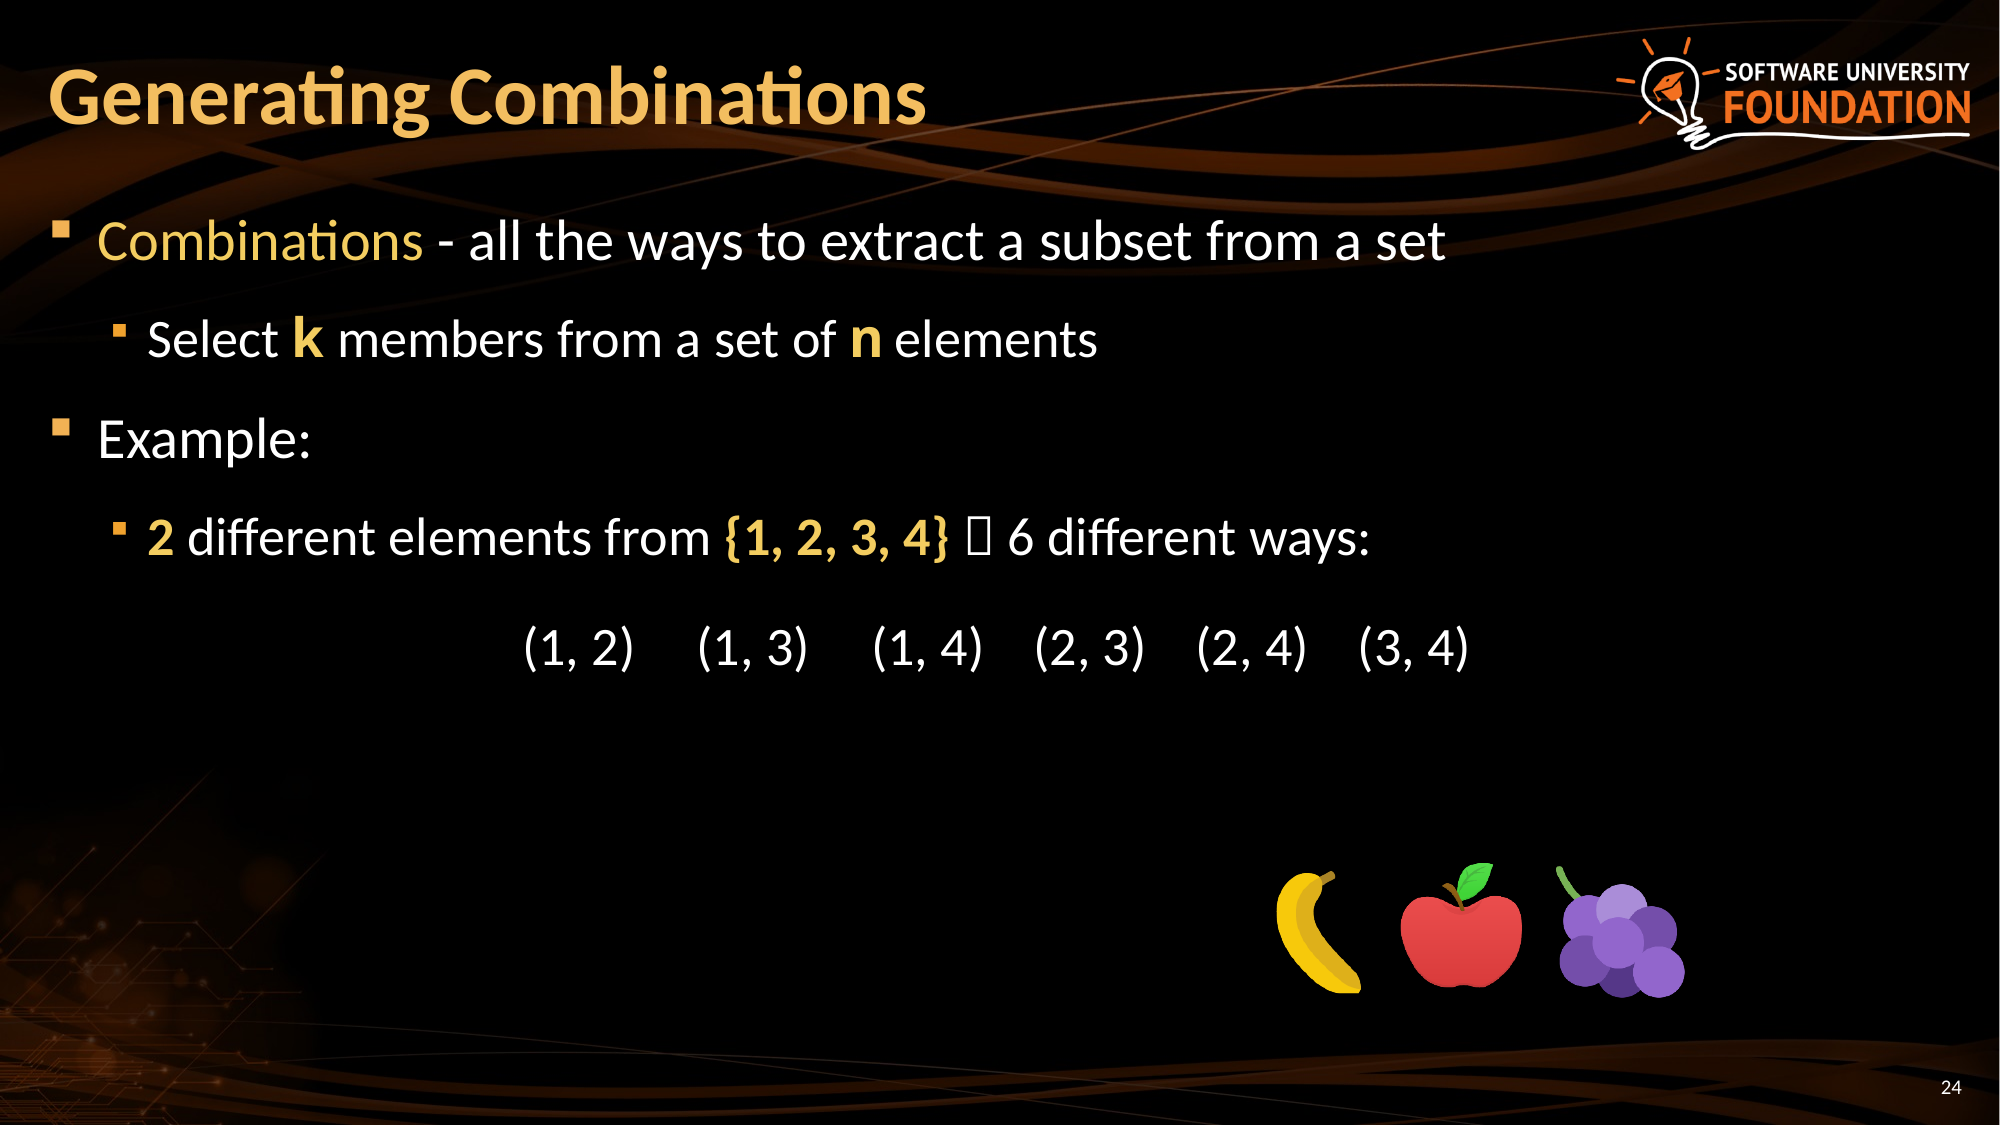

Generating Combinations
# Combinations - all the ways to extract a subset from a set
Select k members from a set of n elements
Example:
2 different elements from {1, 2, 3, 4}  6 different ways:
(1, 2) (1, 3) (1, 4) (2, 3) (2, 4) (3, 4)